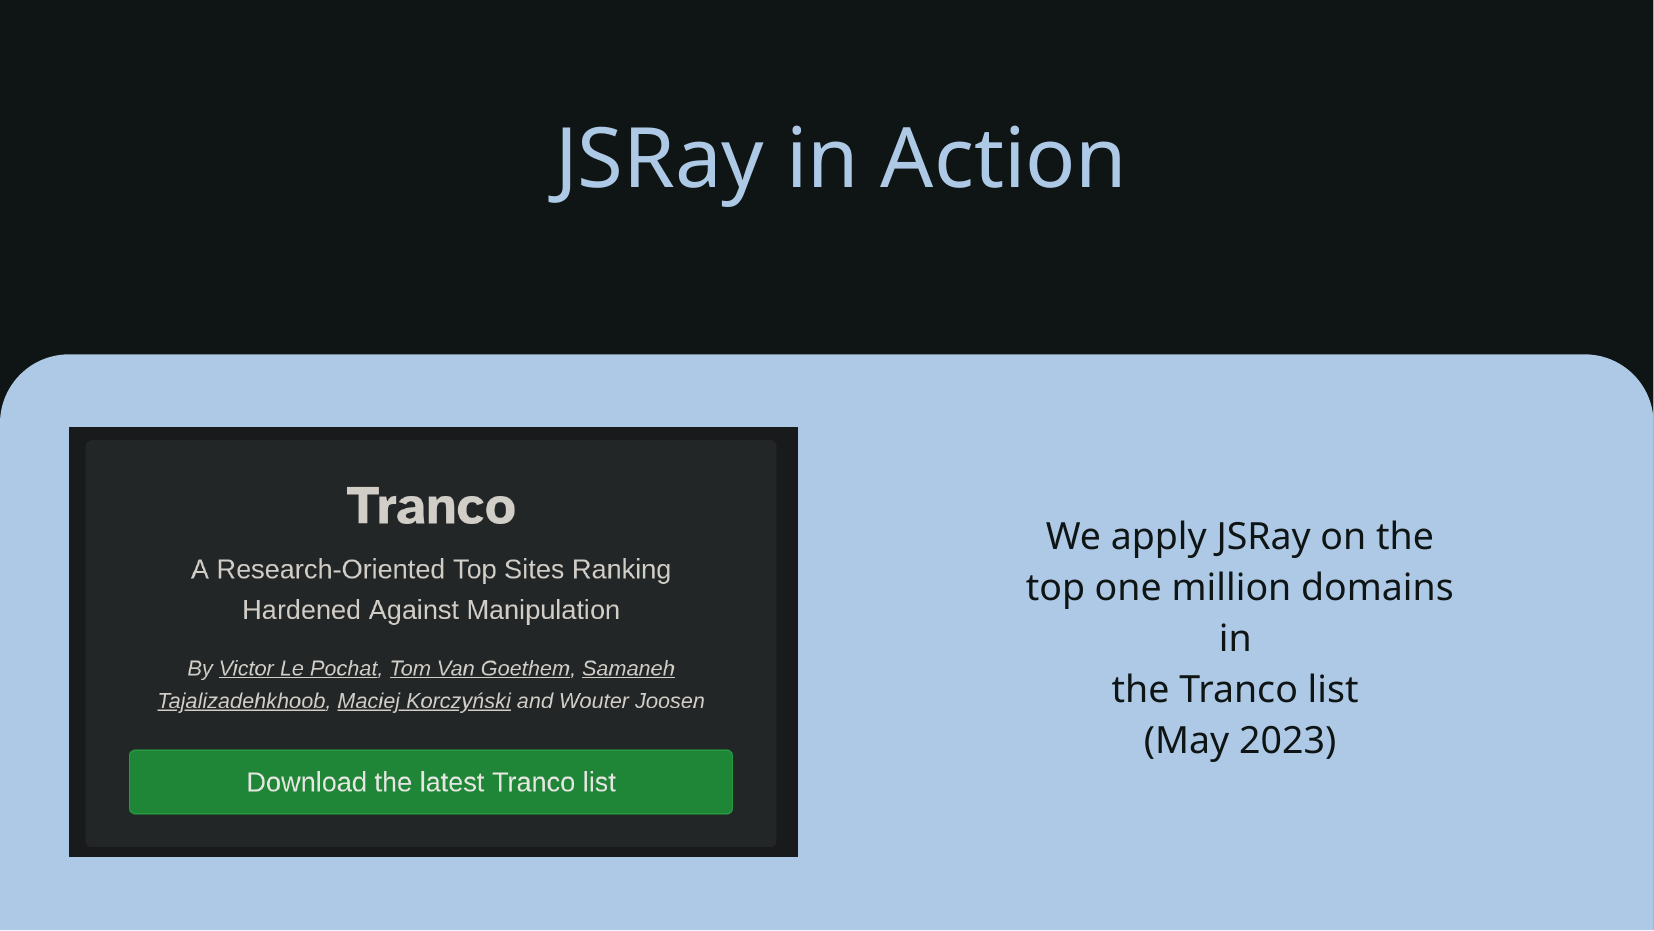

# JSRay in Action
We apply JSRay on the top one million domains in
the Tranco list
(May 2023)